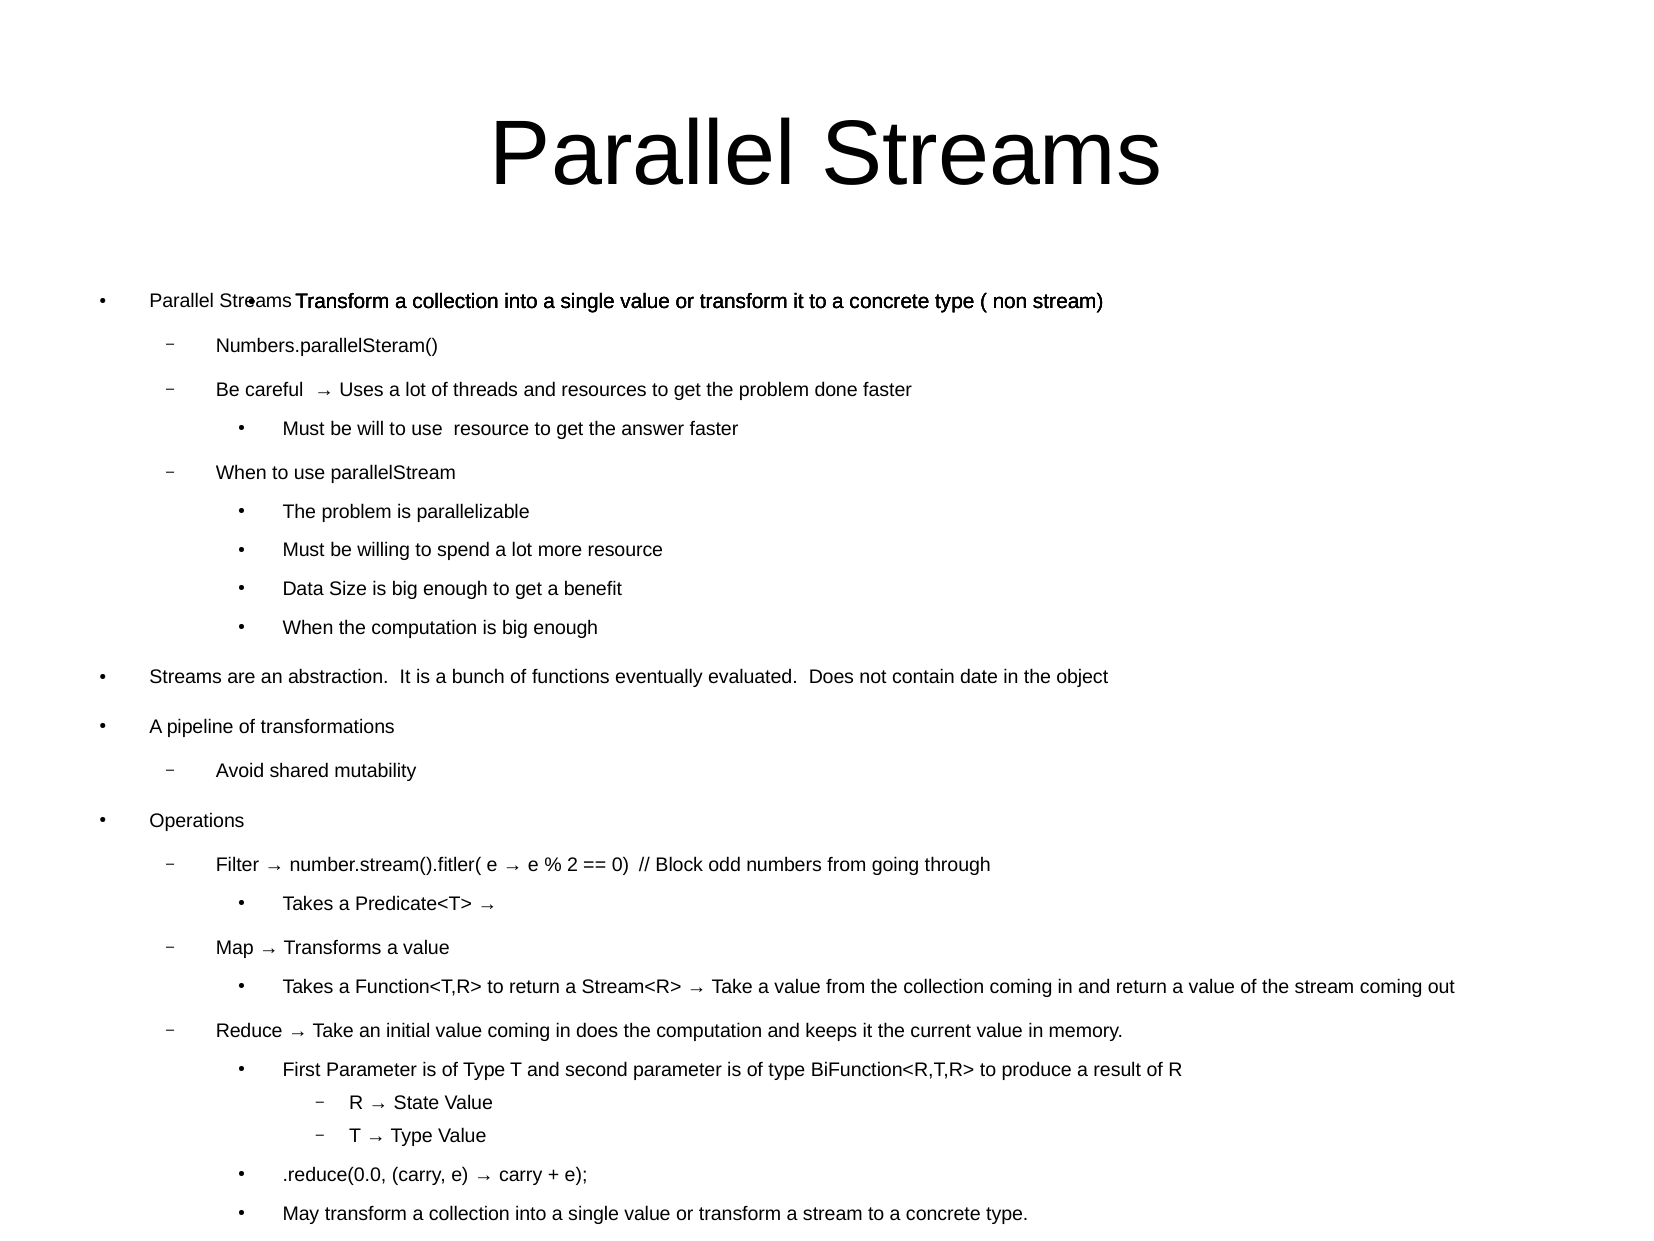

# Parallel Streams
Parallel Streams
Numbers.parallelSteram()
Be careful → Uses a lot of threads and resources to get the problem done faster
Must be will to use resource to get the answer faster
When to use parallelStream
The problem is parallelizable
Must be willing to spend a lot more resource
Data Size is big enough to get a benefit
When the computation is big enough
Streams are an abstraction. It is a bunch of functions eventually evaluated. Does not contain date in the object
A pipeline of transformations
Avoid shared mutability
Operations
Filter → number.stream().fitler( e → e % 2 == 0) 		// Block odd numbers from going through
Takes a Predicate<T> →
Map → Transforms a value
Takes a Function<T,R> to return a Stream<R> → Take a value from the collection coming in and return a value of the stream coming out
Reduce → Take an initial value coming in does the computation and keeps it the current value in memory.
First Parameter is of Type T and second parameter is of type BiFunction<R,T,R> to produce a result of R
R → State Value
T → Type Value
.reduce(0.0, (carry, e) → carry + e);
May transform a collection into a single value or transform a stream to a concrete type.
Transform a collection into a single value or transform it to a concrete type ( non stream)
Transform a collection into a single value or transform it to a concrete type ( non stream)
Transform a collection into a single value or transform it to a concrete type ( non stream)